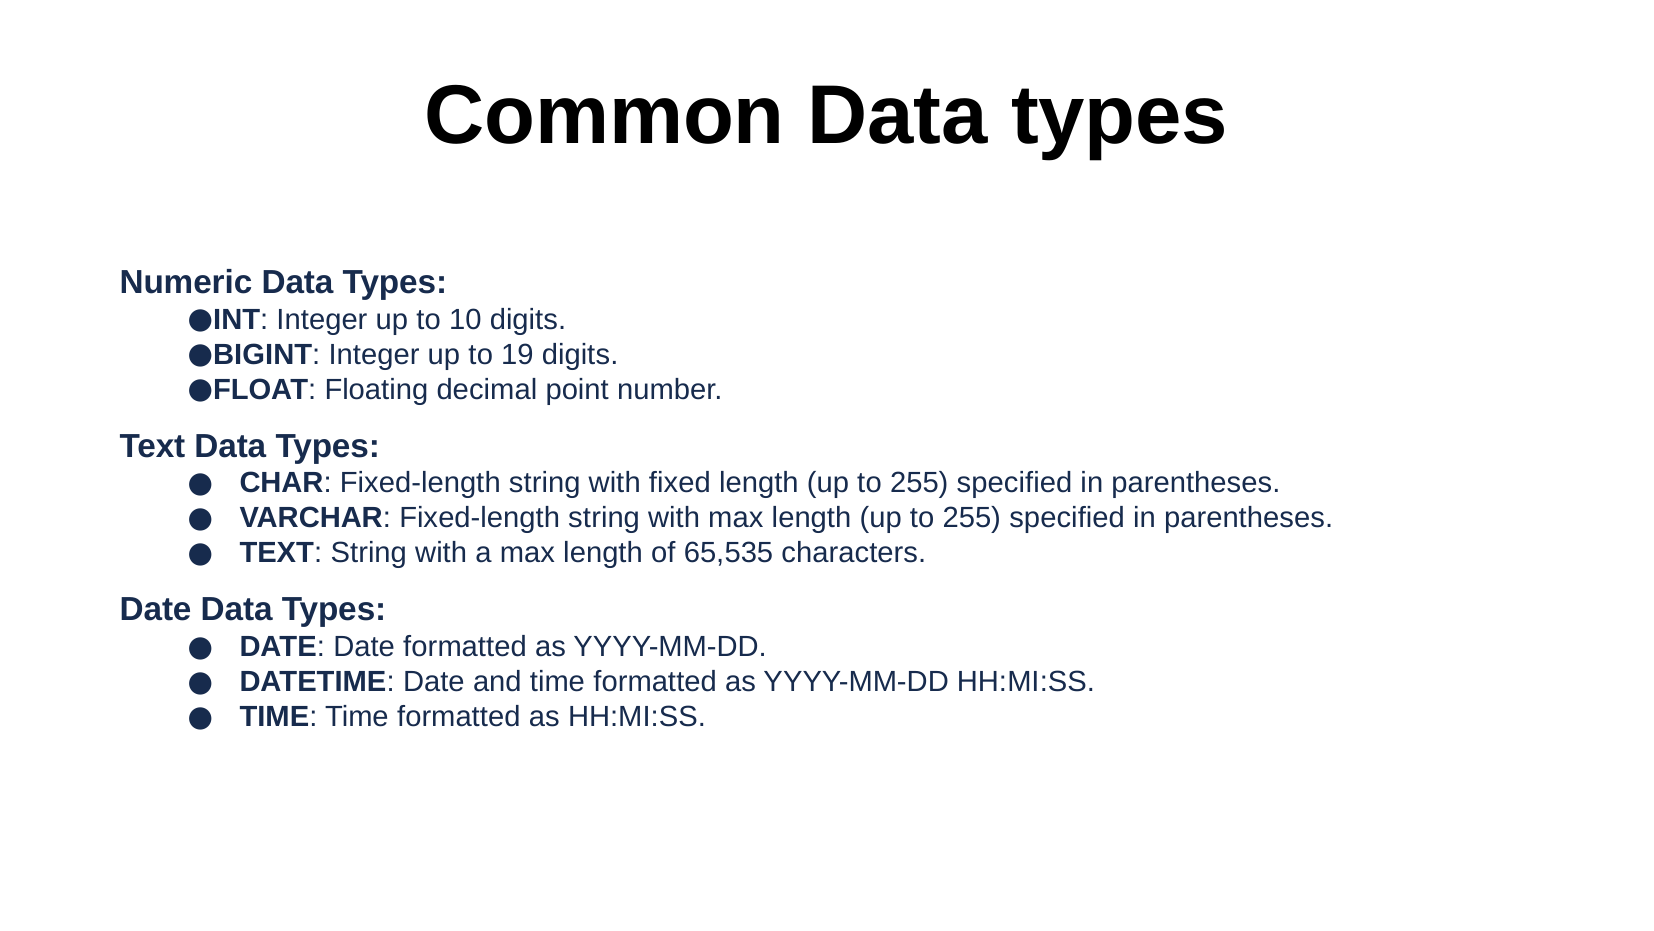

# Common Data types
Numeric Data Types:
INT: Integer up to 10 digits.
BIGINT: Integer up to 19 digits.
FLOAT: Floating decimal point number.
Text Data Types:
CHAR: Fixed-length string with fixed length (up to 255) specified in parentheses.
VARCHAR: Fixed-length string with max length (up to 255) specified in parentheses.
TEXT: String with a max length of 65,535 characters.
Date Data Types:
DATE: Date formatted as YYYY-MM-DD.
DATETIME: Date and time formatted as YYYY-MM-DD HH:MI:SS.
TIME: Time formatted as HH:MI:SS.